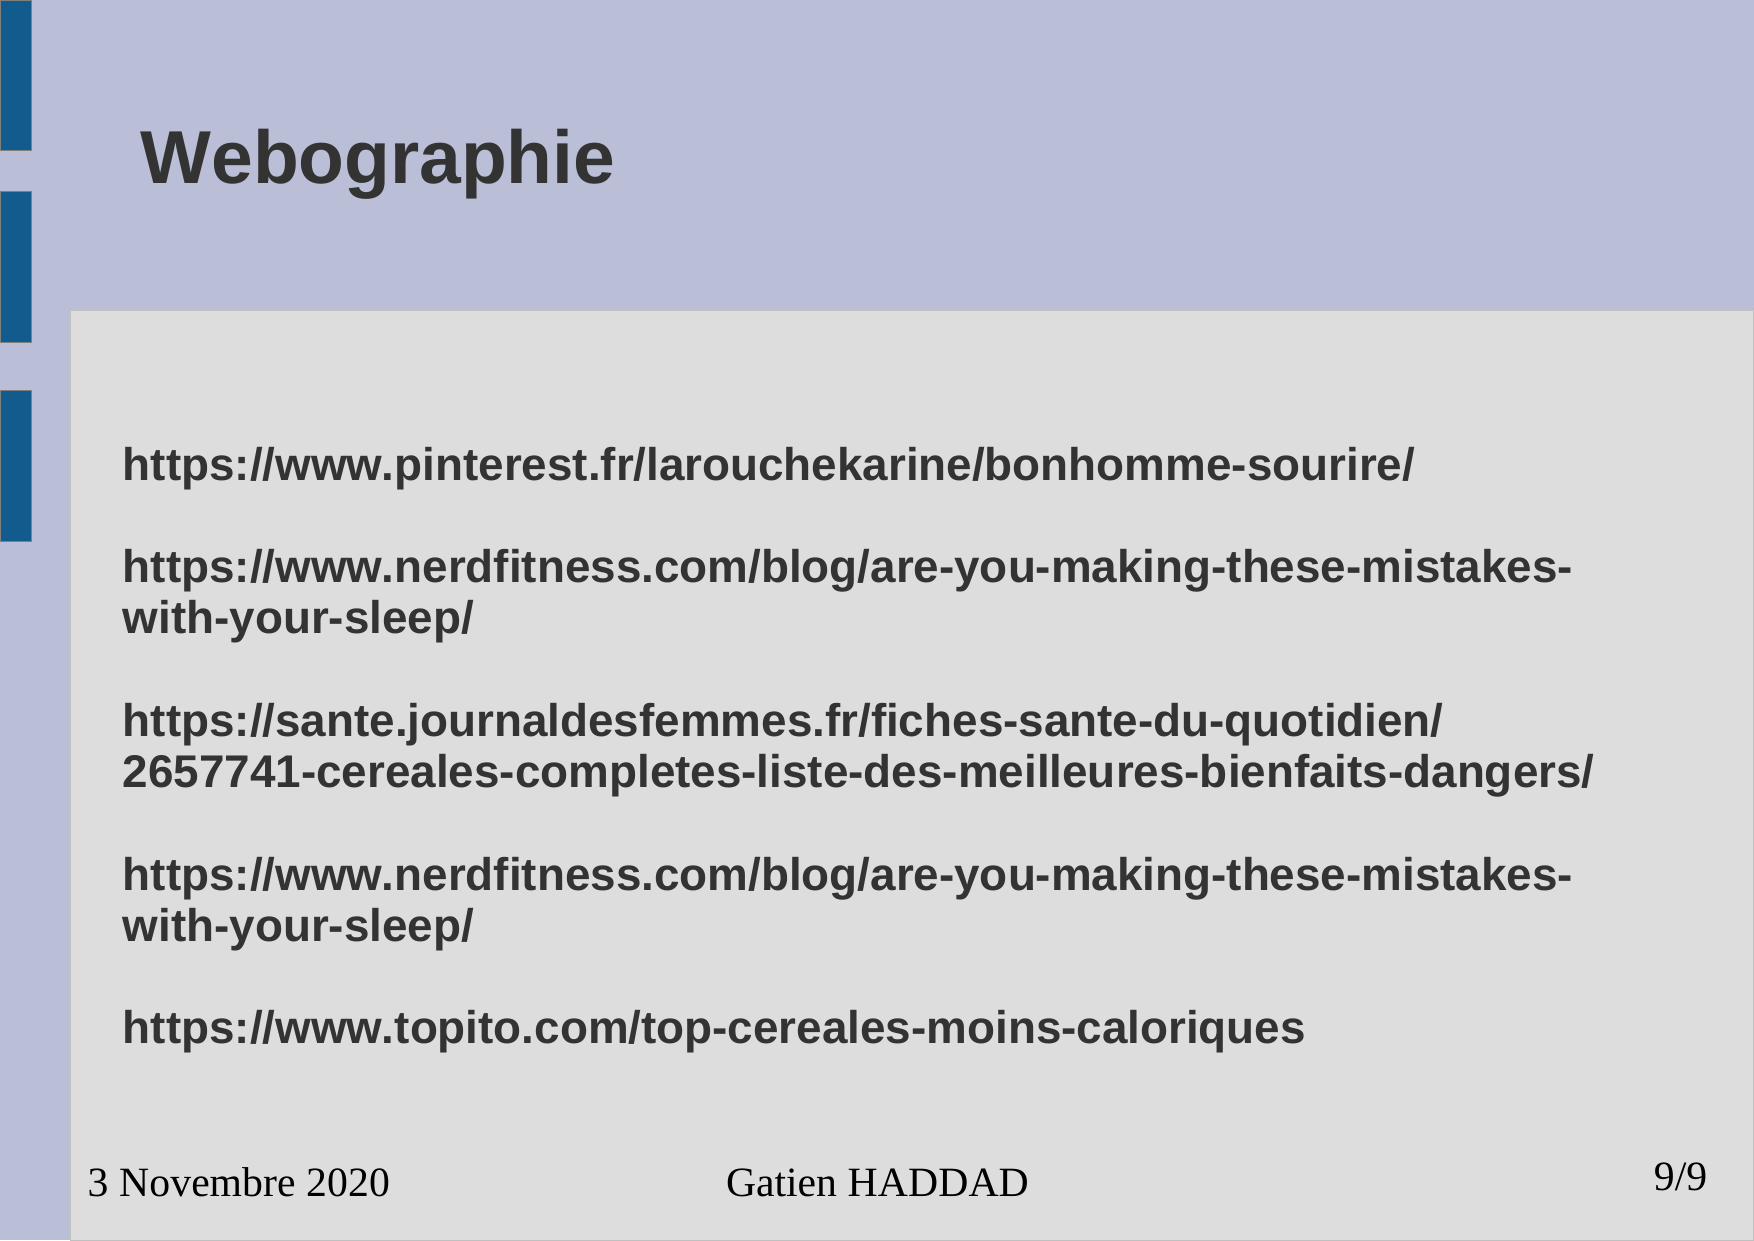

Webographie
# https://www.pinterest.fr/larouchekarine/bonhomme-sourire/ https://www.nerdfitness.com/blog/are-you-making-these-mistakes-with-your-sleep/ https://sante.journaldesfemmes.fr/fiches-sante-du-quotidien/2657741-cereales-completes-liste-des-meilleures-bienfaits-dangers/ https://www.nerdfitness.com/blog/are-you-making-these-mistakes-with-your-sleep/ https://www.topito.com/top-cereales-moins-caloriques